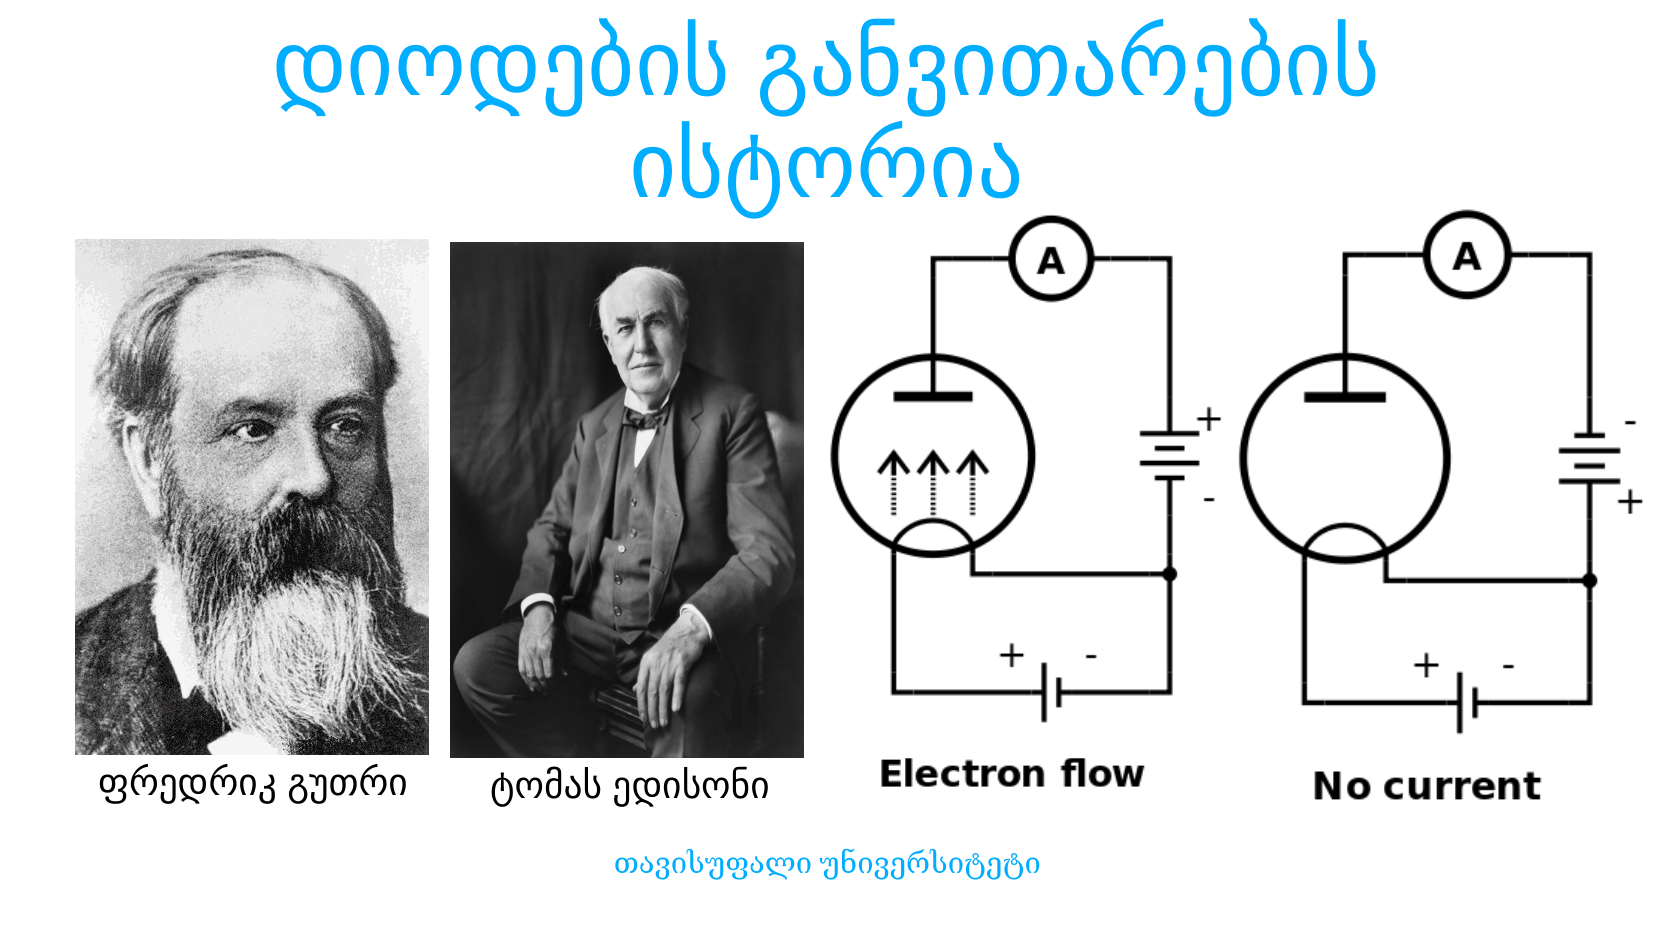

# დიოდების განვითარების ისტორია
ფრედრიკ გუთრი
ტომას ედისონი